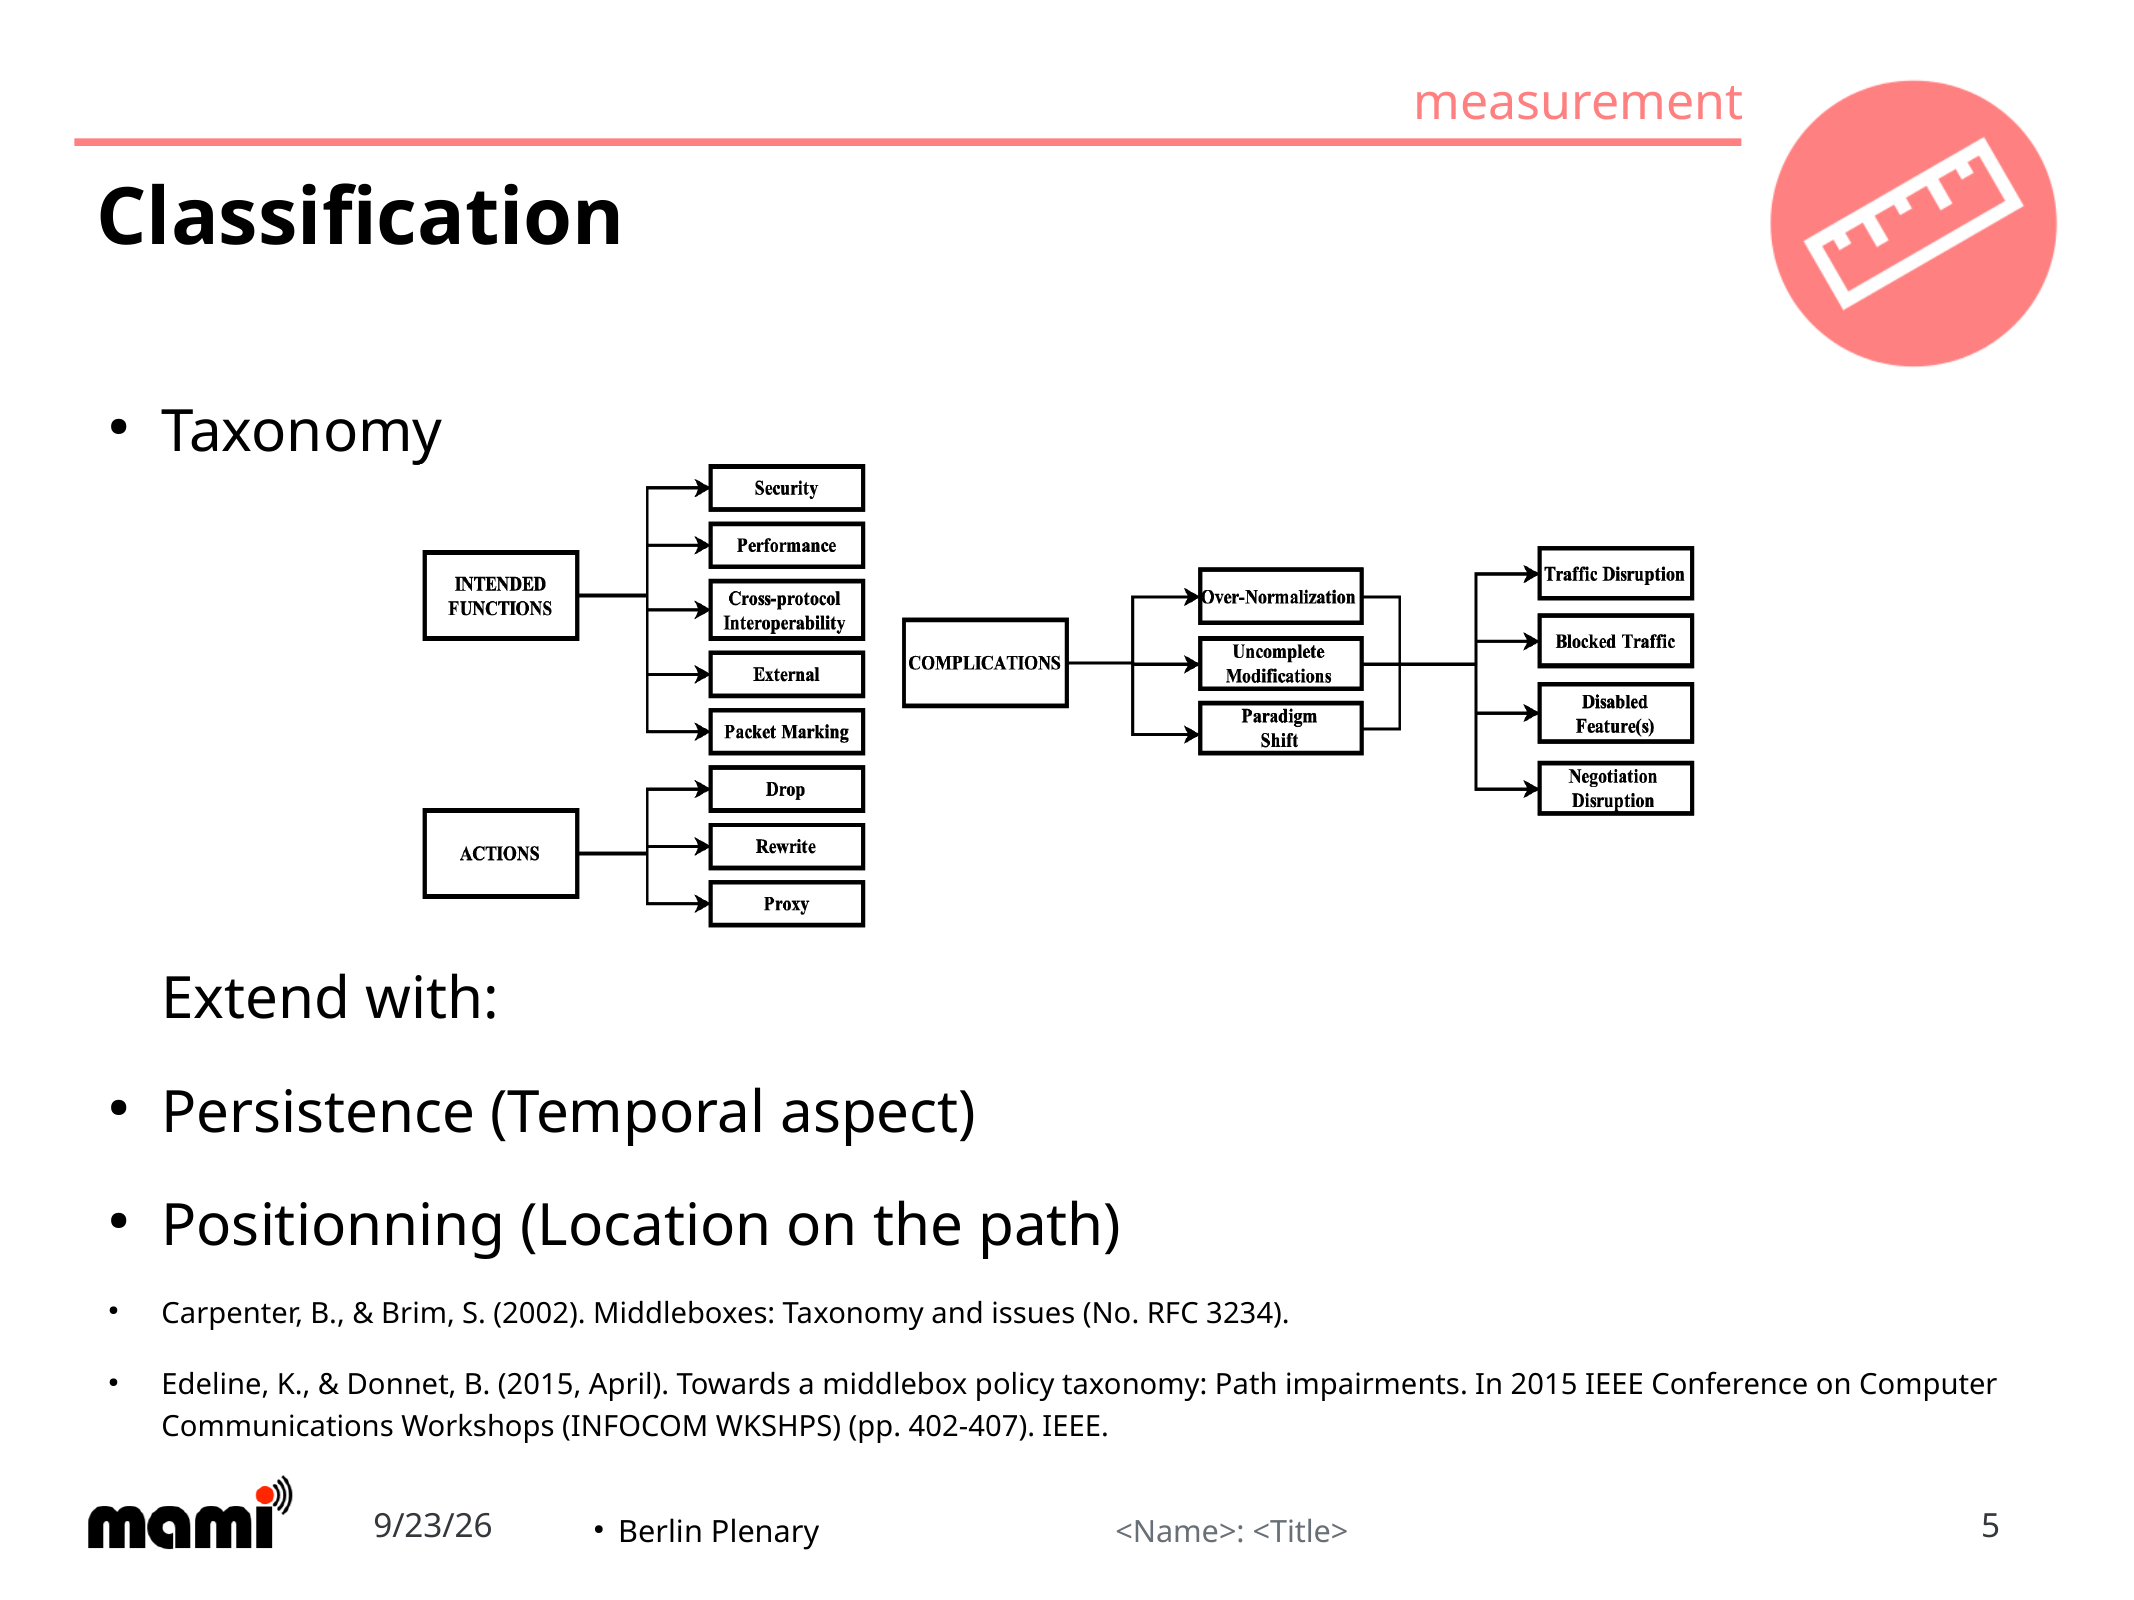

# Classification
Taxonomy
Extend with:
Persistence (Temporal aspect)
Positionning (Location on the path)
Carpenter, B., & Brim, S. (2002). Middleboxes: Taxonomy and issues (No. RFC 3234).
Edeline, K., & Donnet, B. (2015, April). Towards a middlebox policy taxonomy: Path impairments. In 2015 IEEE Conference on Computer Communications Workshops (INFOCOM WKSHPS) (pp. 402-407). IEEE.
Berlin Plenary